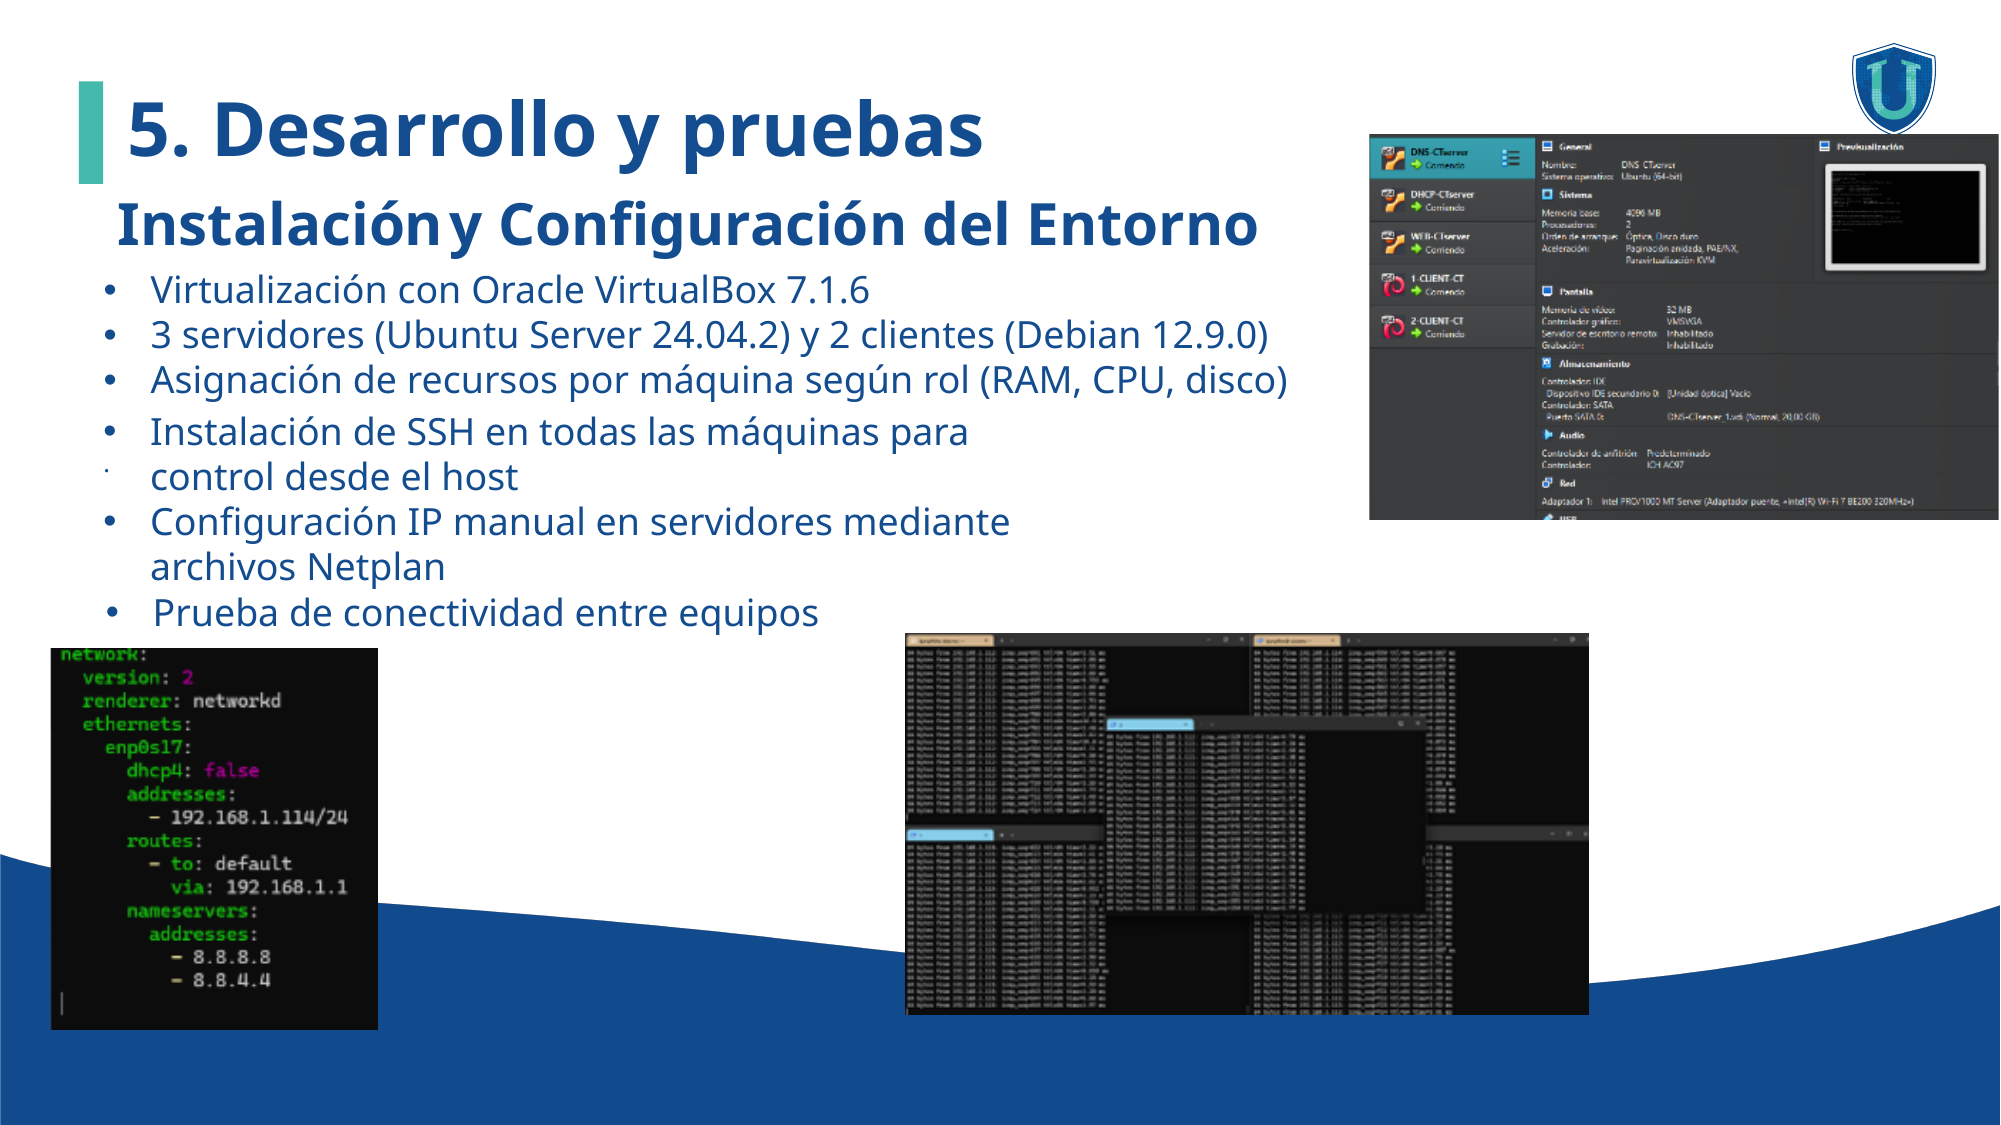

5. Desarrollo y pruebas
Instalación y Configuración del Entorno
Virtualización con Oracle VirtualBox 7.1.6
3 servidores (Ubuntu Server 24.04.2) y 2 clientes (Debian 12.9.0)
Asignación de recursos por máquina según rol (RAM, CPU, disco)
Instalación de SSH en todas las máquinas para control desde el host
Configuración IP manual en servidores mediante archivos Netplan
.
Prueba de conectividad entre equipos